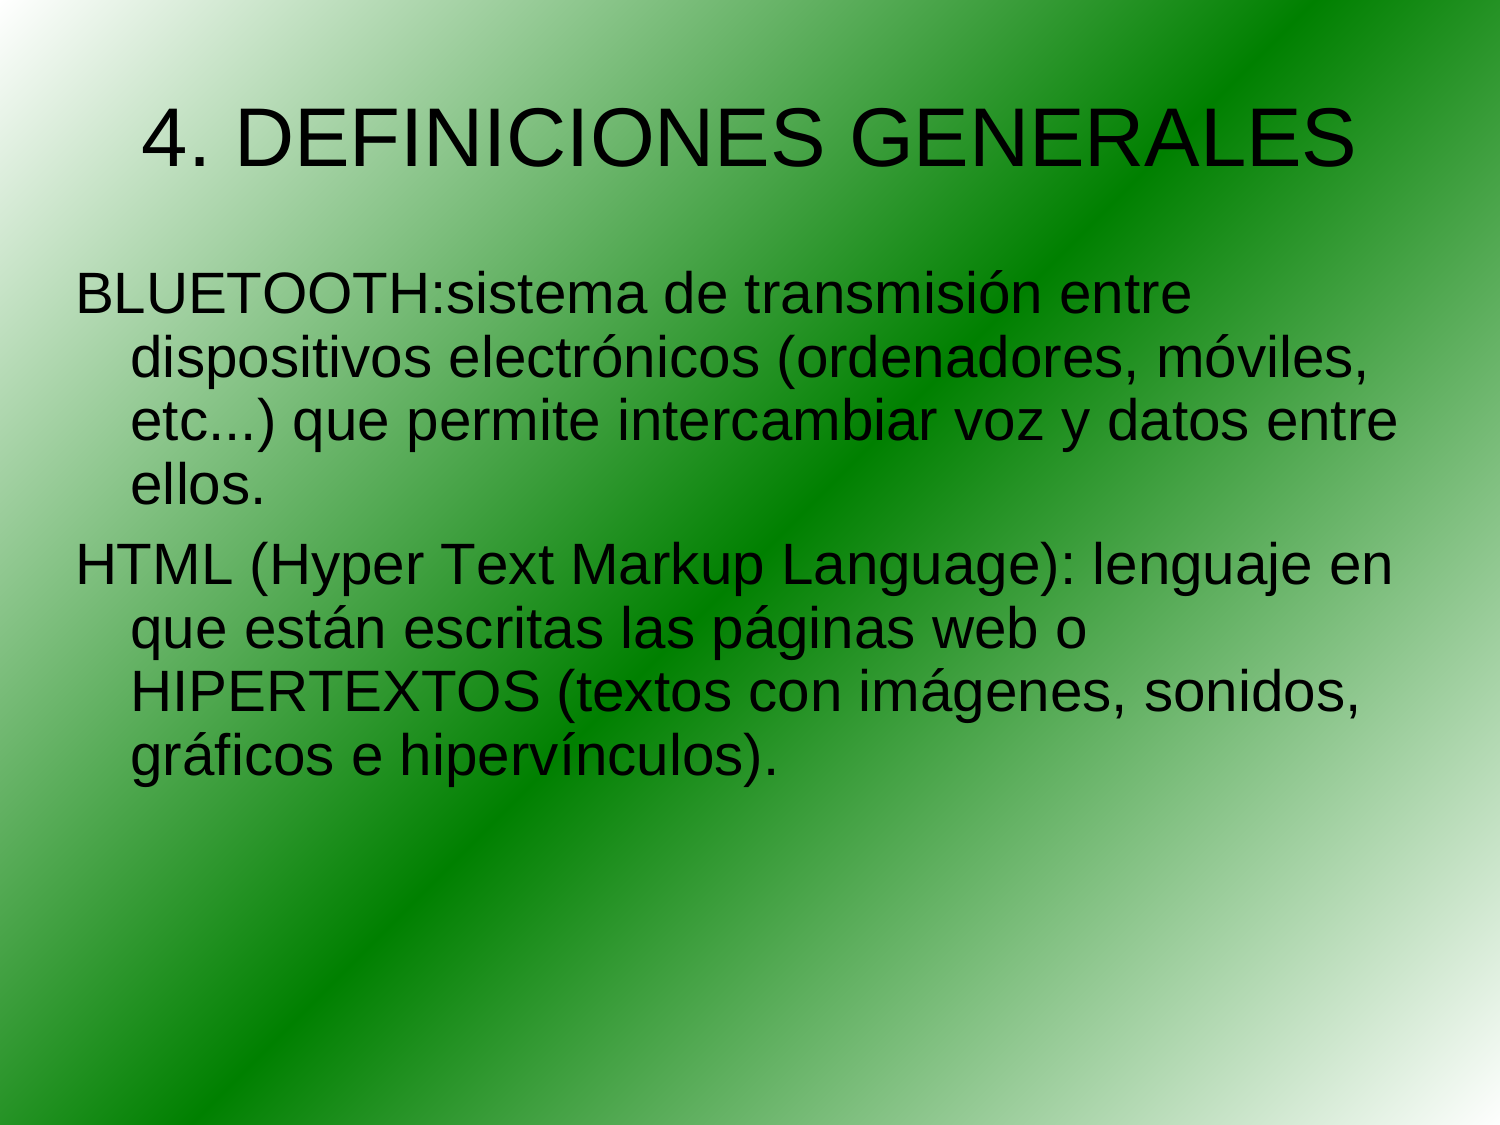

# 4. DEFINICIONES GENERALES
BLUETOOTH:sistema de transmisión entre dispositivos electrónicos (ordenadores, móviles, etc...) que permite intercambiar voz y datos entre ellos.
HTML (Hyper Text Markup Language): lenguaje en que están escritas las páginas web o HIPERTEXTOS (textos con imágenes, sonidos, gráficos e hipervínculos).